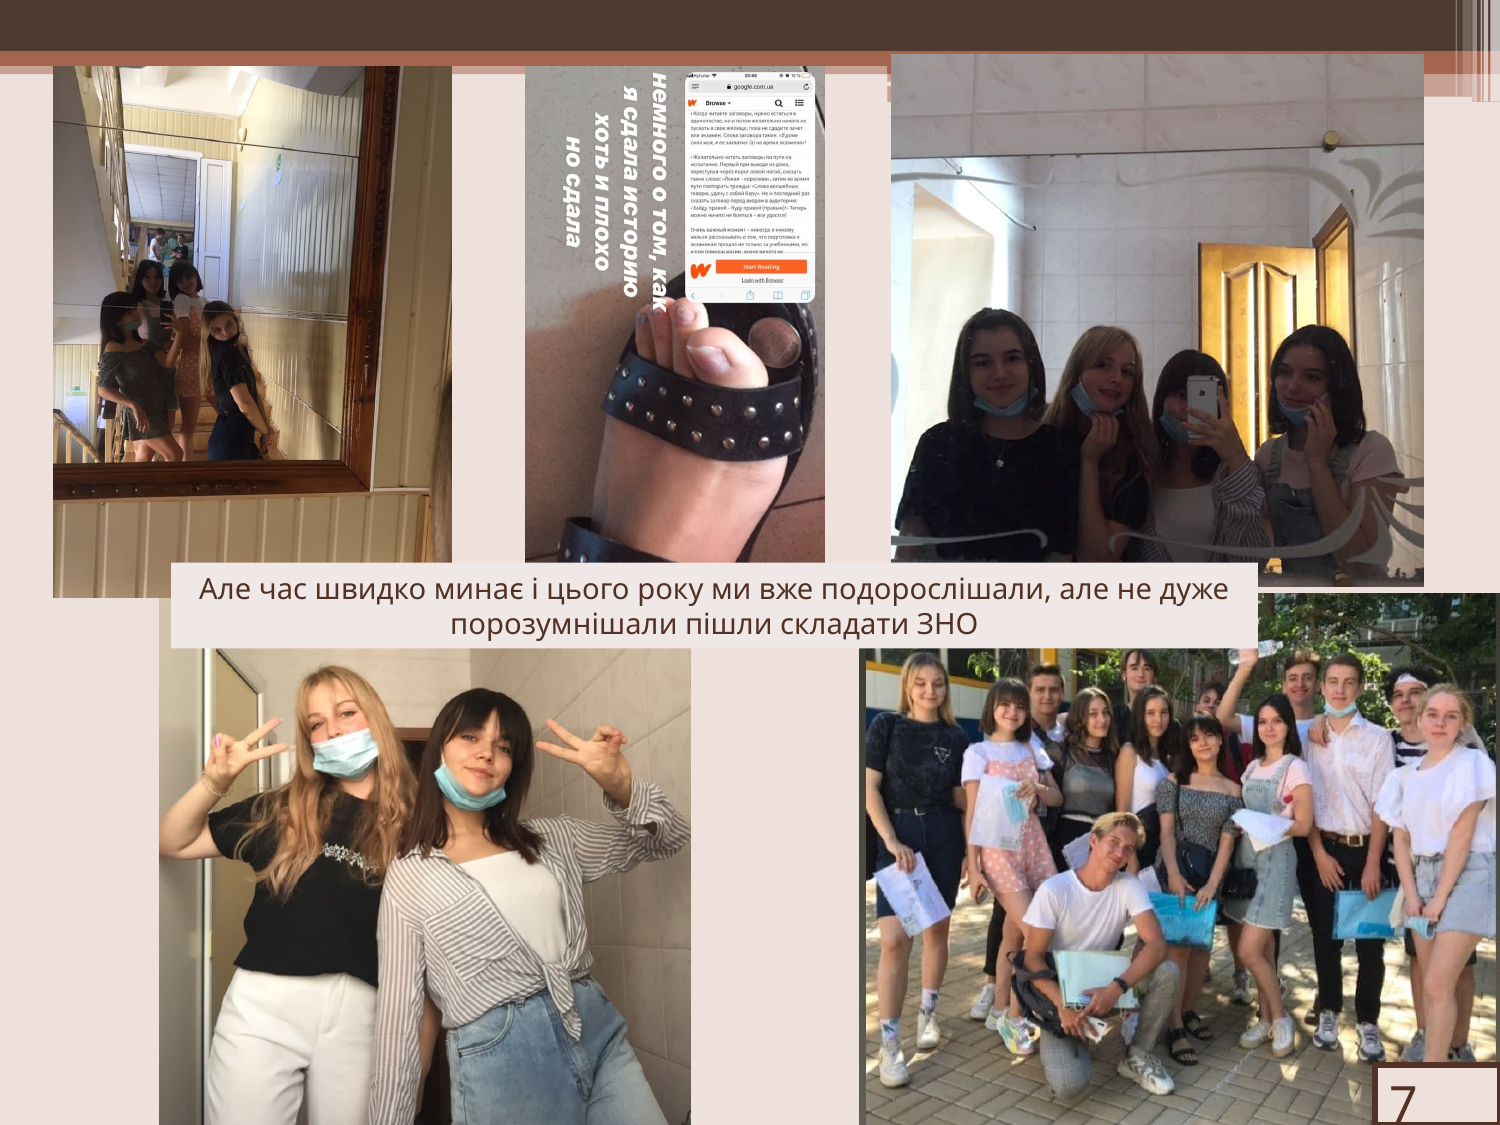

#
Але час швидко минає і цього року ми вже подорослішали, але не дуже порозумнішали пішли складати ЗНО